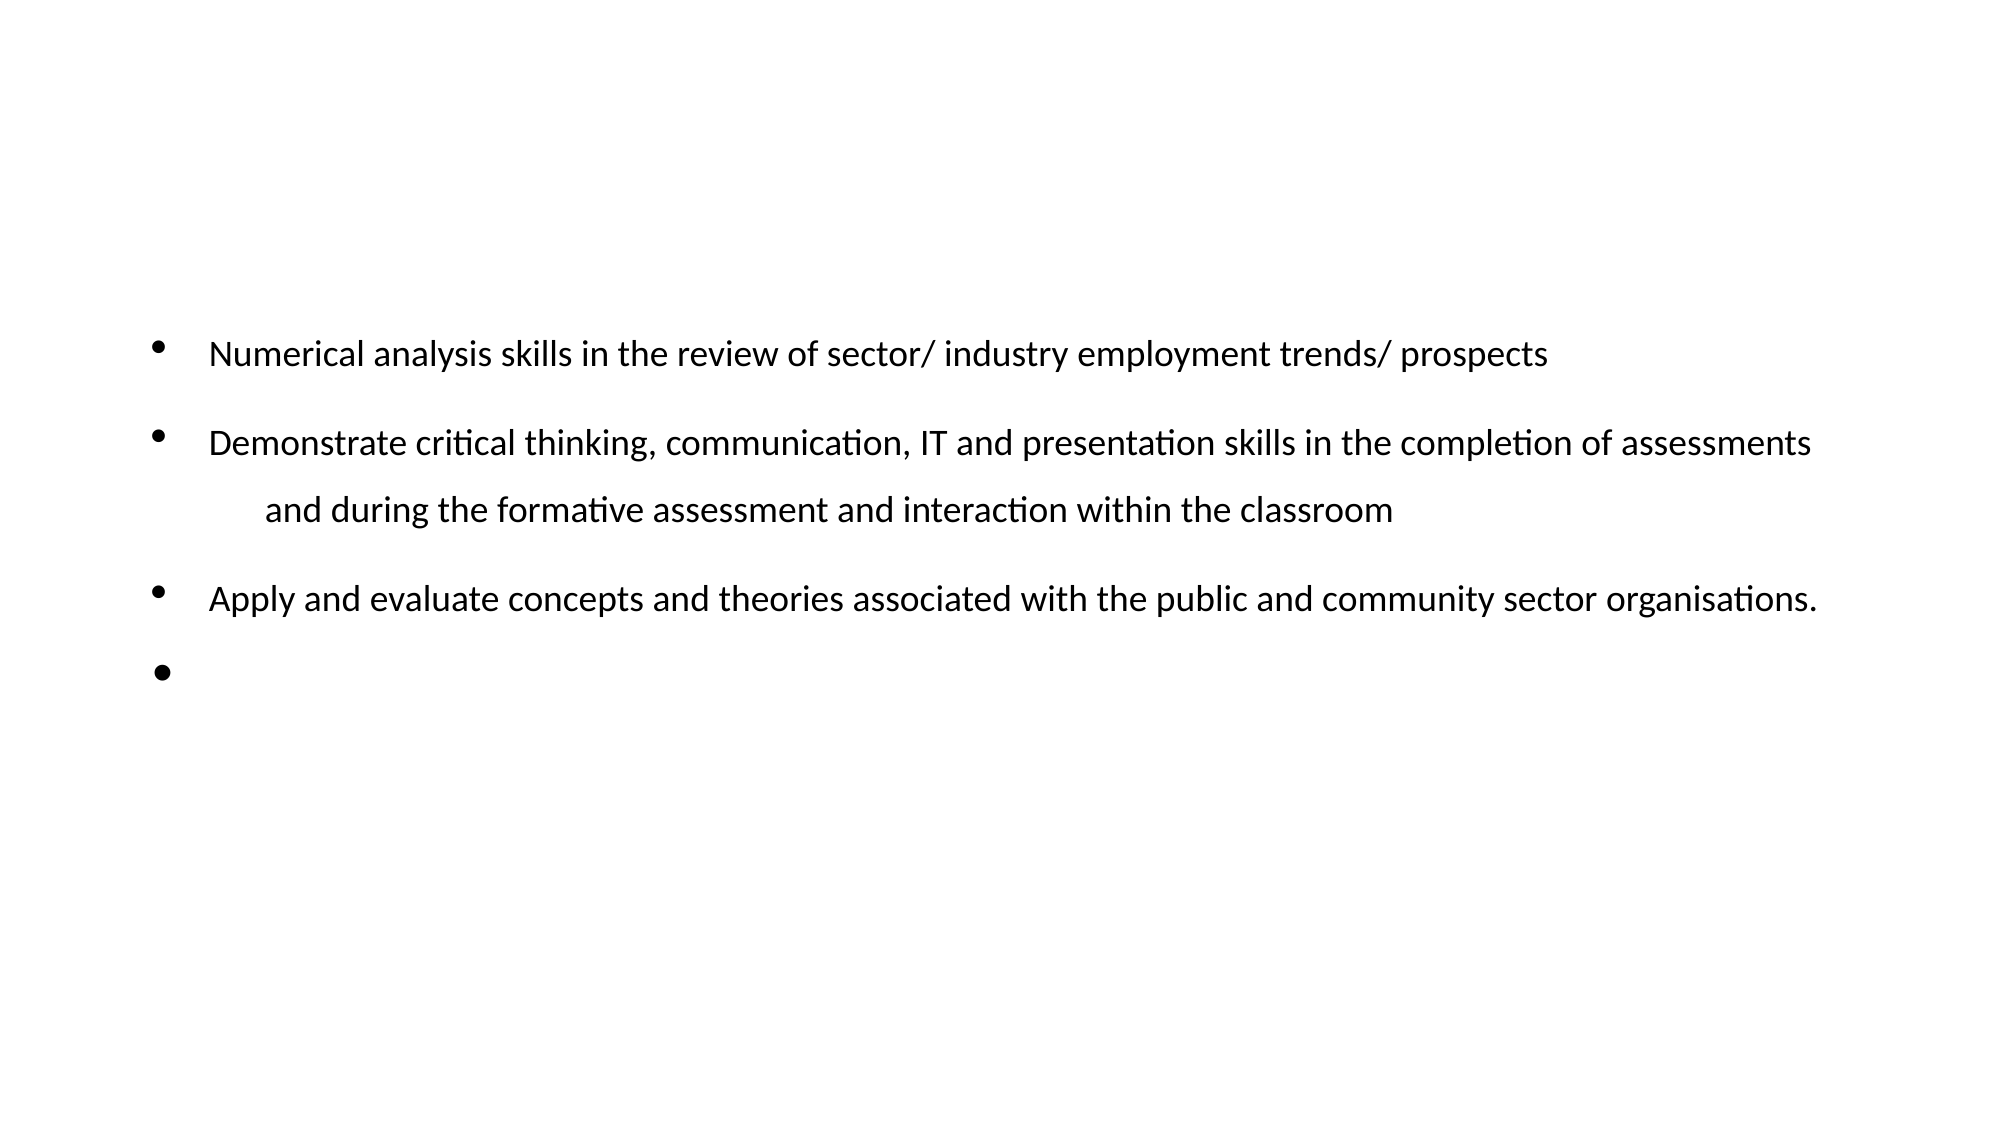

#
Numerical analysis skills in the review of sector/ industry employment trends/ prospects
Demonstrate critical thinking, communication, IT and presentation skills in the completion of assessments and during the formative assessment and interaction within the classroom
Apply and evaluate concepts and theories associated with the public and community sector organisations.